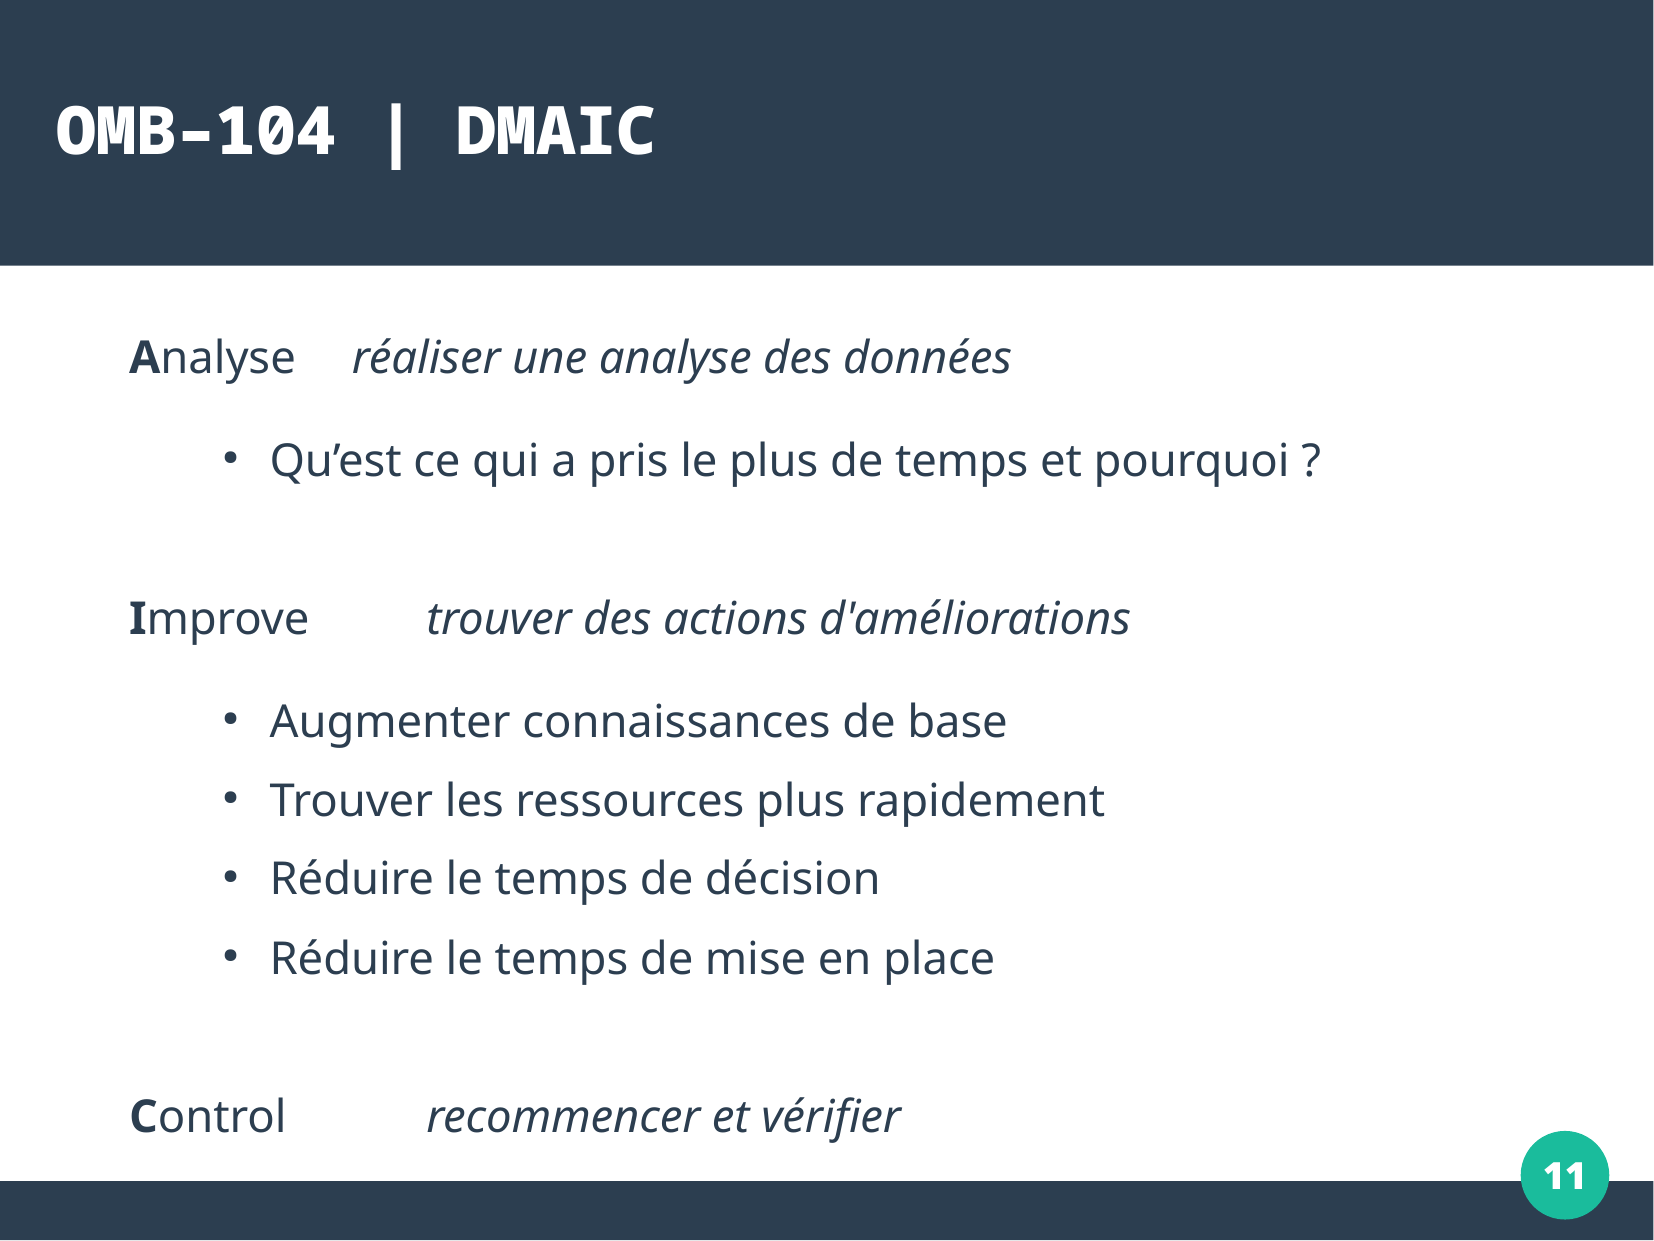

OMB–104 | DMAIC
# Analyse			réaliser une analyse des données
Qu’est ce qui a pris le plus de temps et pourquoi ?
Improve 	 		trouver des actions d'améliorations
Augmenter connaissances de base
Trouver les ressources plus rapidement
Réduire le temps de décision
Réduire le temps de mise en place
Control 				 		recommencer et vérifier
11